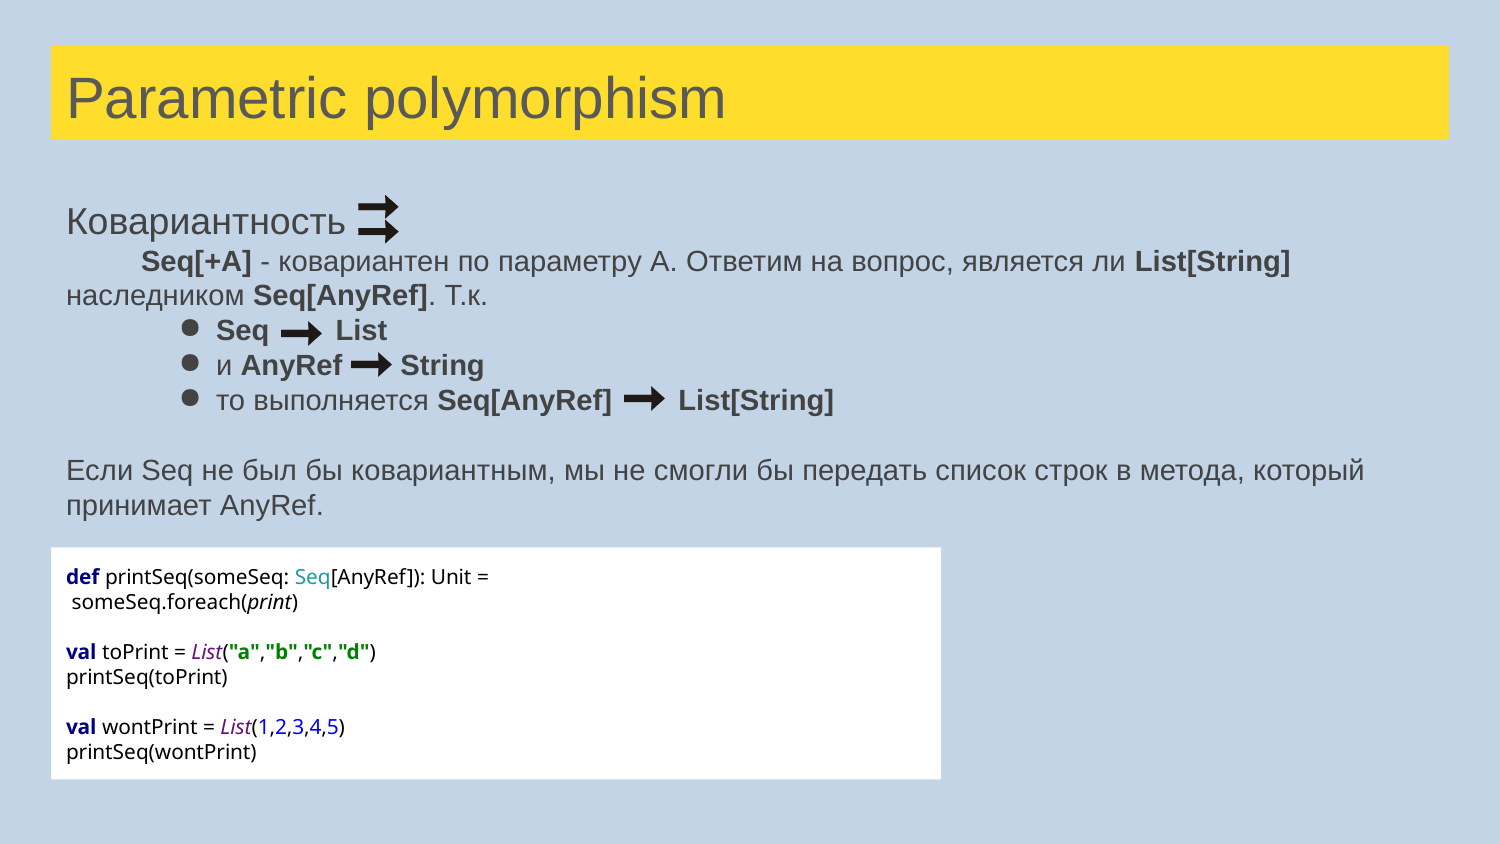

# Parametric polymorphism
Ковариантность
	Seq[+A] - ковариантен по параметру A. Ответим на вопрос, является ли List[String] наследником Seq[AnyRef]. Т.к.
Seq List
и AnyRef String
то выполняется Seq[AnyRef] List[String]
Если Seq не был бы ковариантным, мы не смогли бы передать список строк в метода, который принимает AnyRef.
def printSeq(someSeq: Seq[AnyRef]): Unit =
 someSeq.foreach(print)
val toPrint = List("a","b","c","d")
printSeq(toPrint)
val wontPrint = List(1,2,3,4,5)
printSeq(wontPrint)